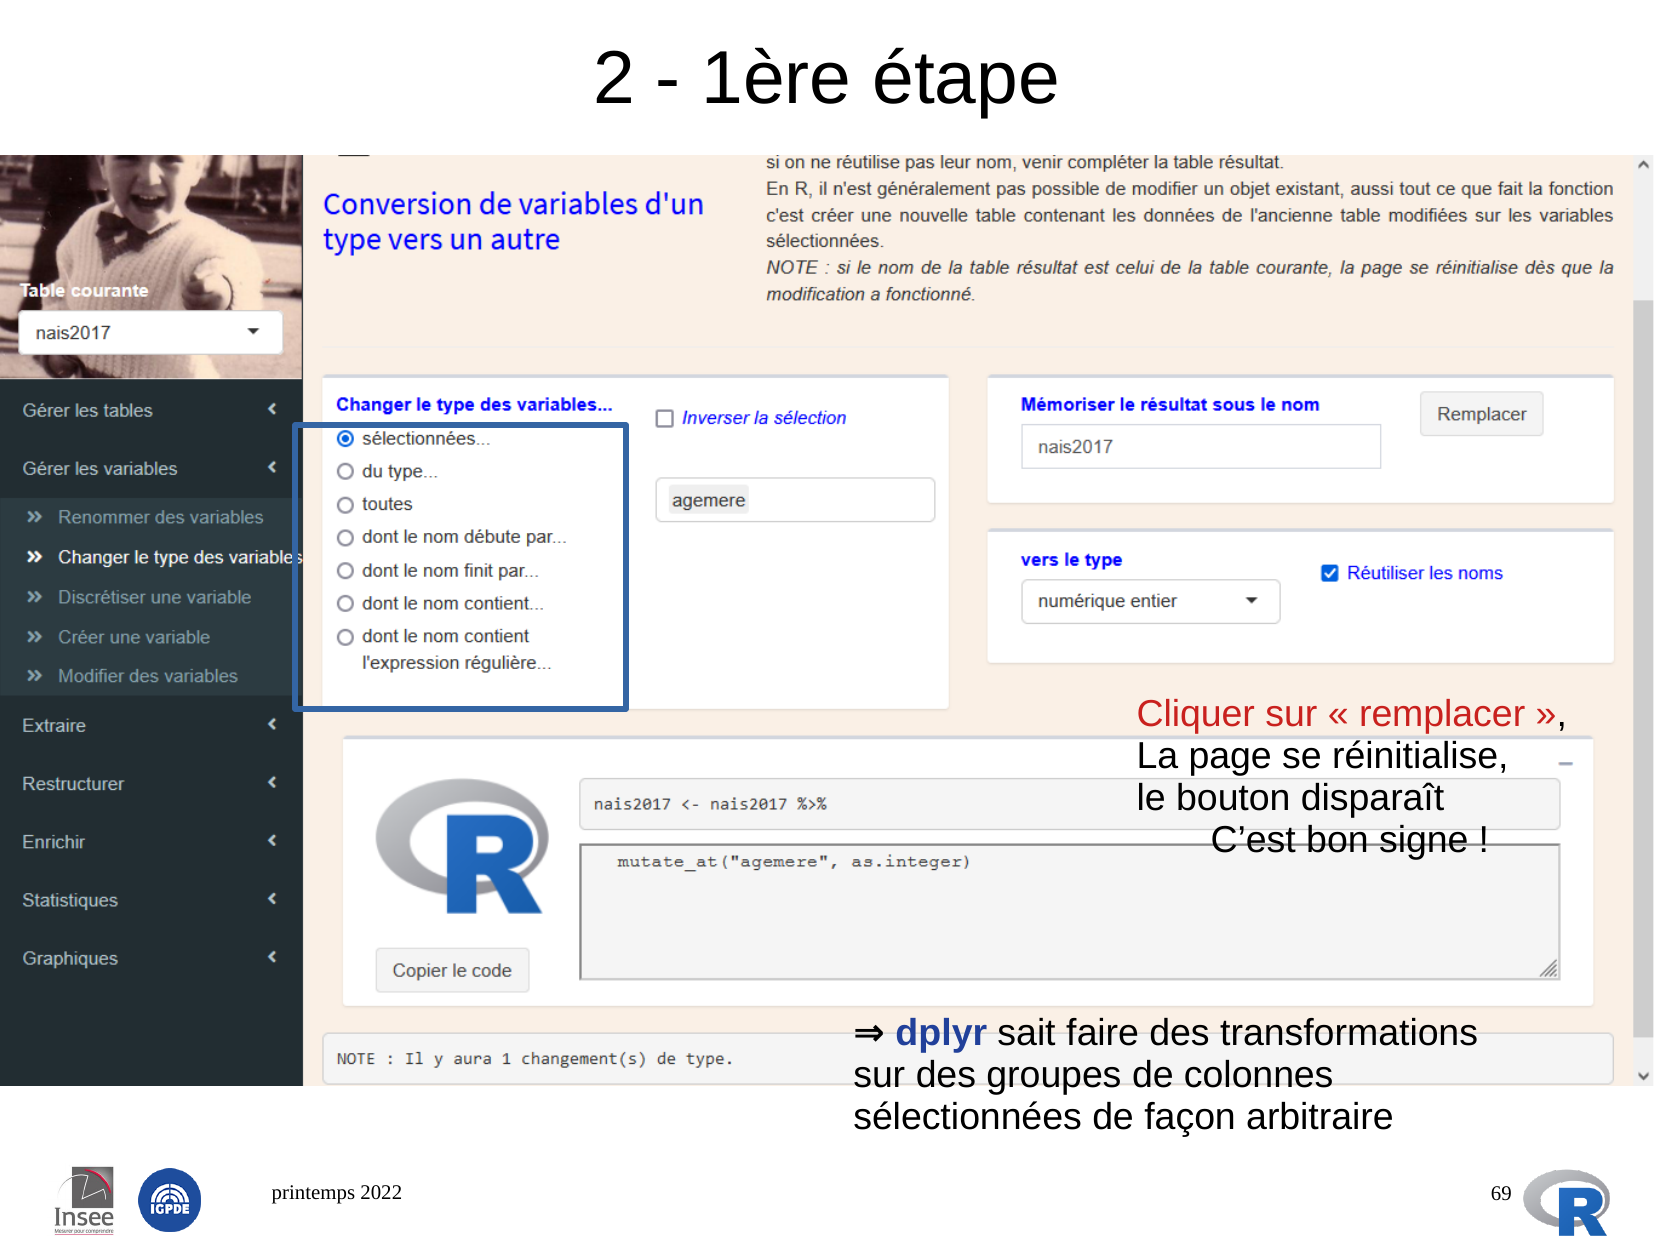

# 2 - 1ère étape
Cliquer sur « remplacer »,
La page se réinitialise,
le bouton disparaît
	C’est bon signe !
⇒ dplyr sait faire des transformations
sur des groupes de colonnes
sélectionnées de façon arbitraire
printemps 2022
69